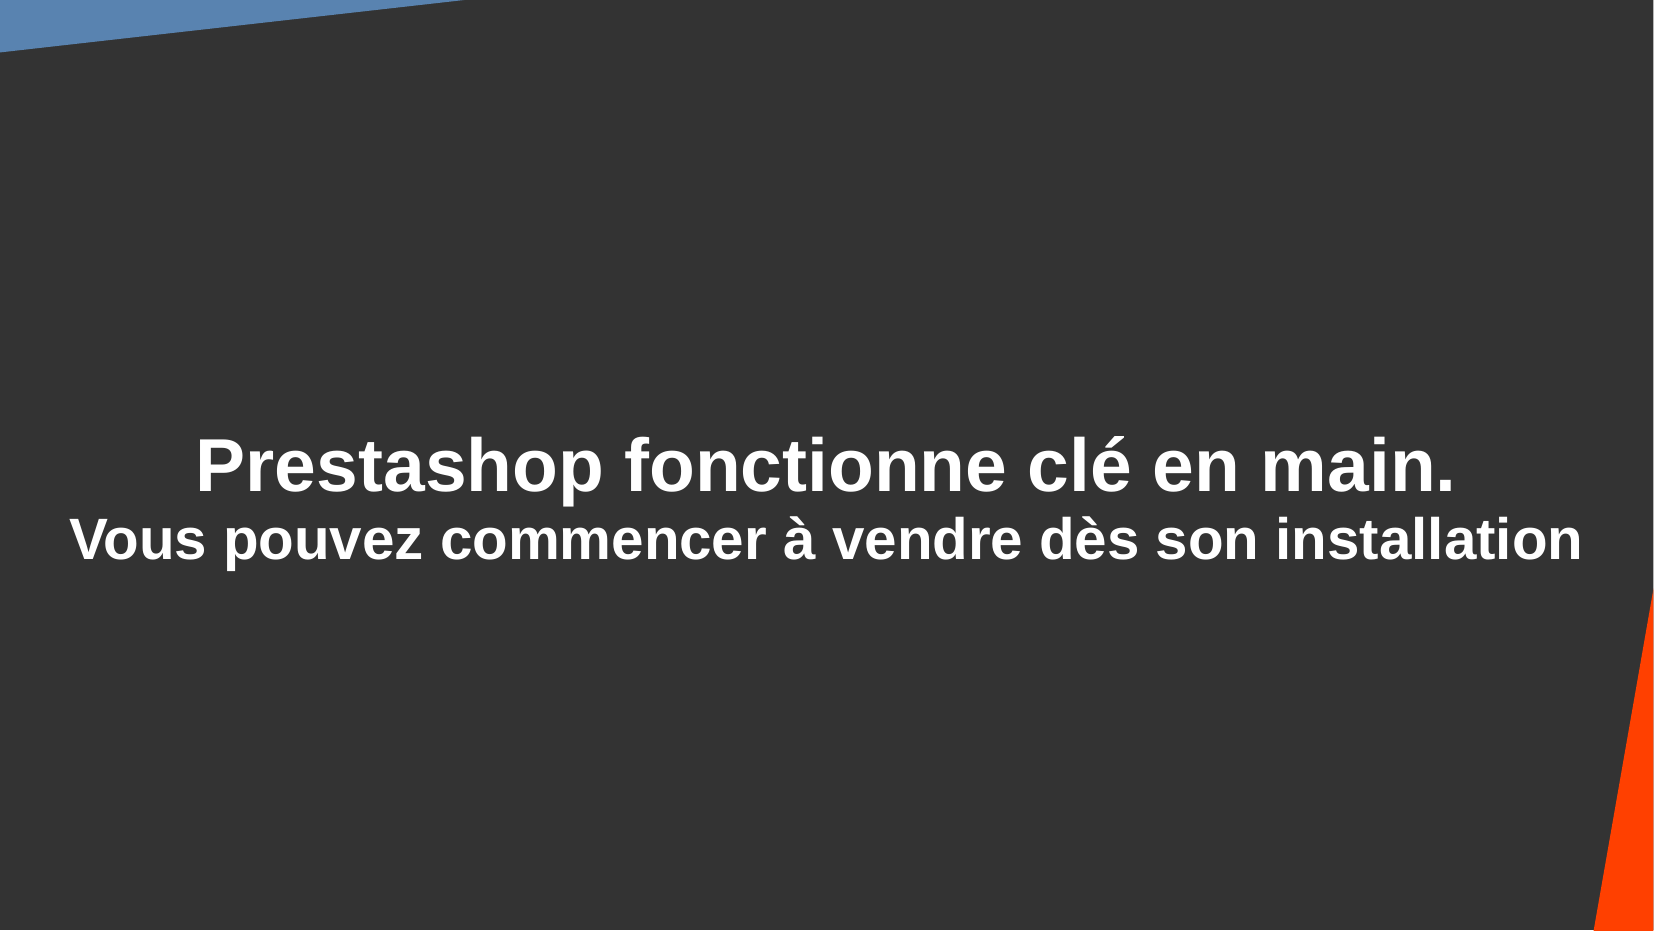

# Prestashop fonctionne clé en main. Vous pouvez commencer à vendre dès son installation